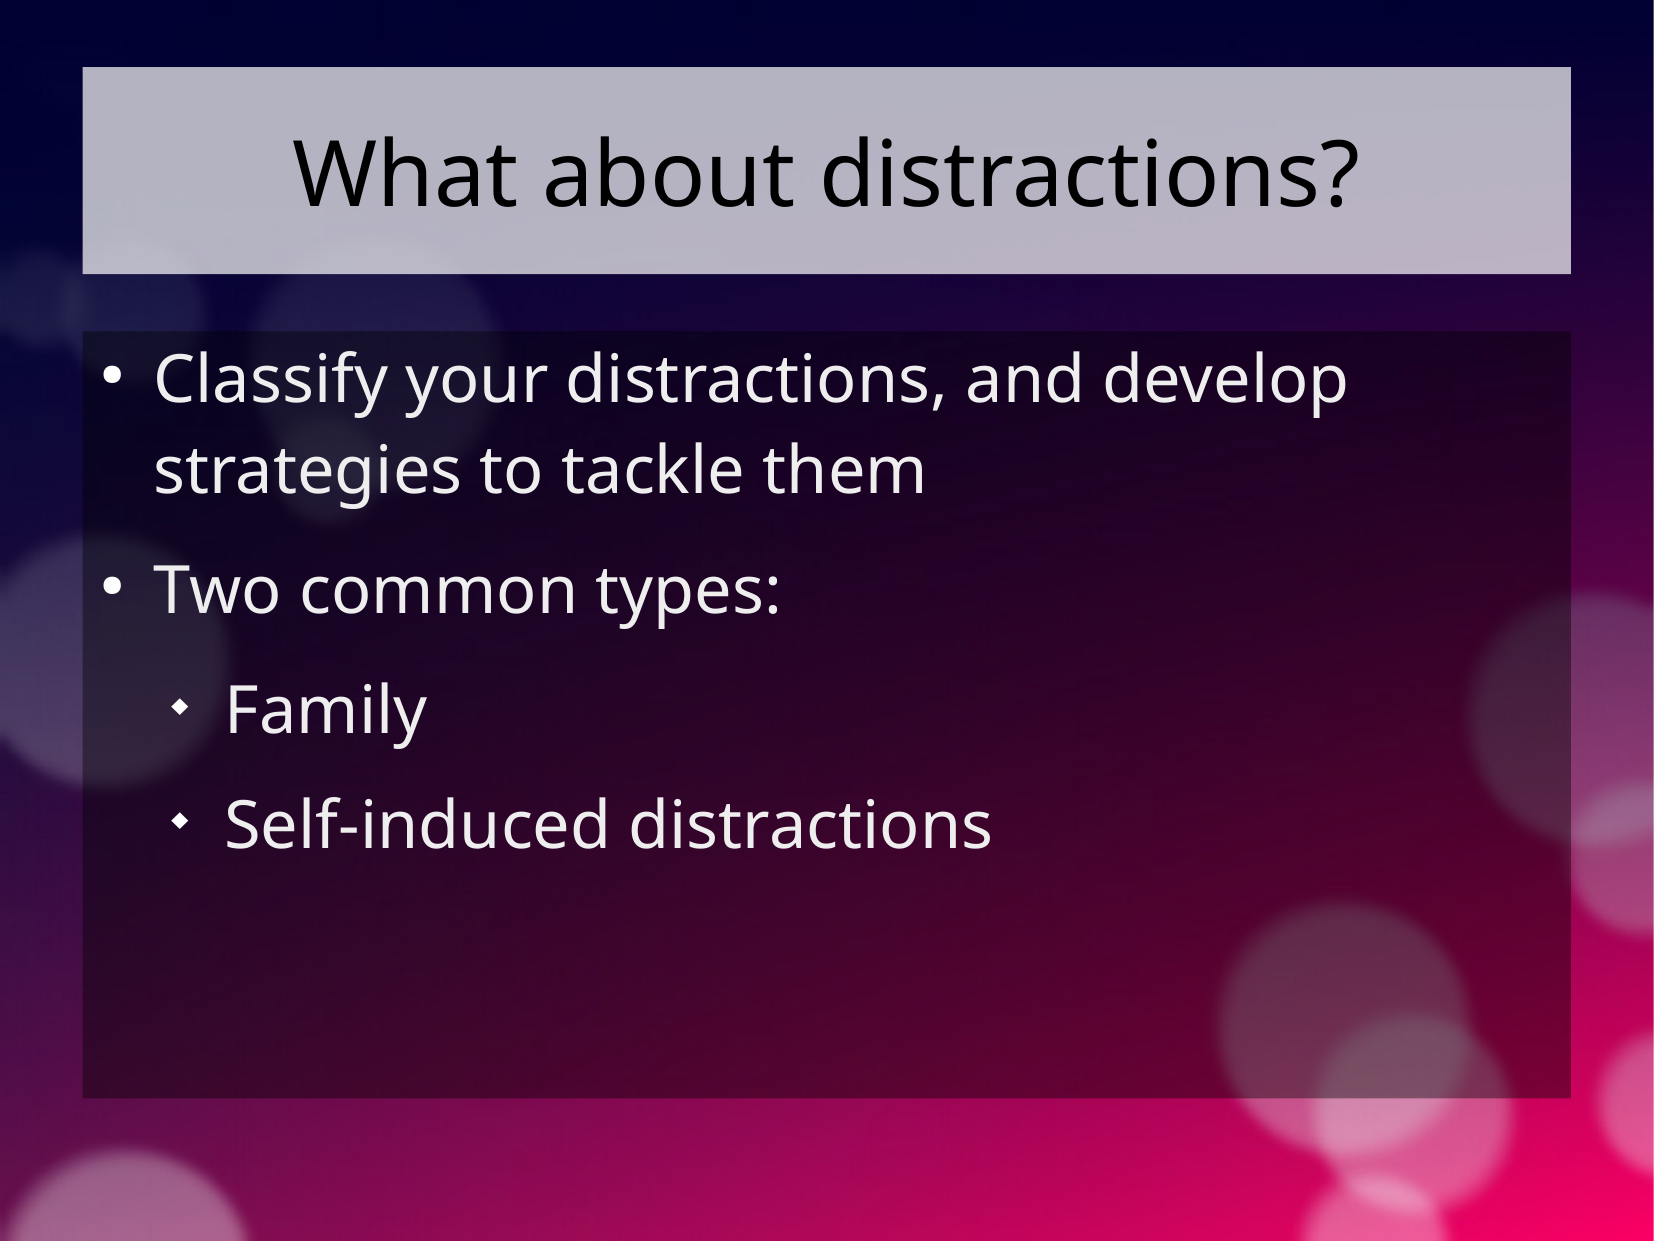

# What about distractions?
Classify your distractions, and develop strategies to tackle them
Two common types:
Family
Self-induced distractions